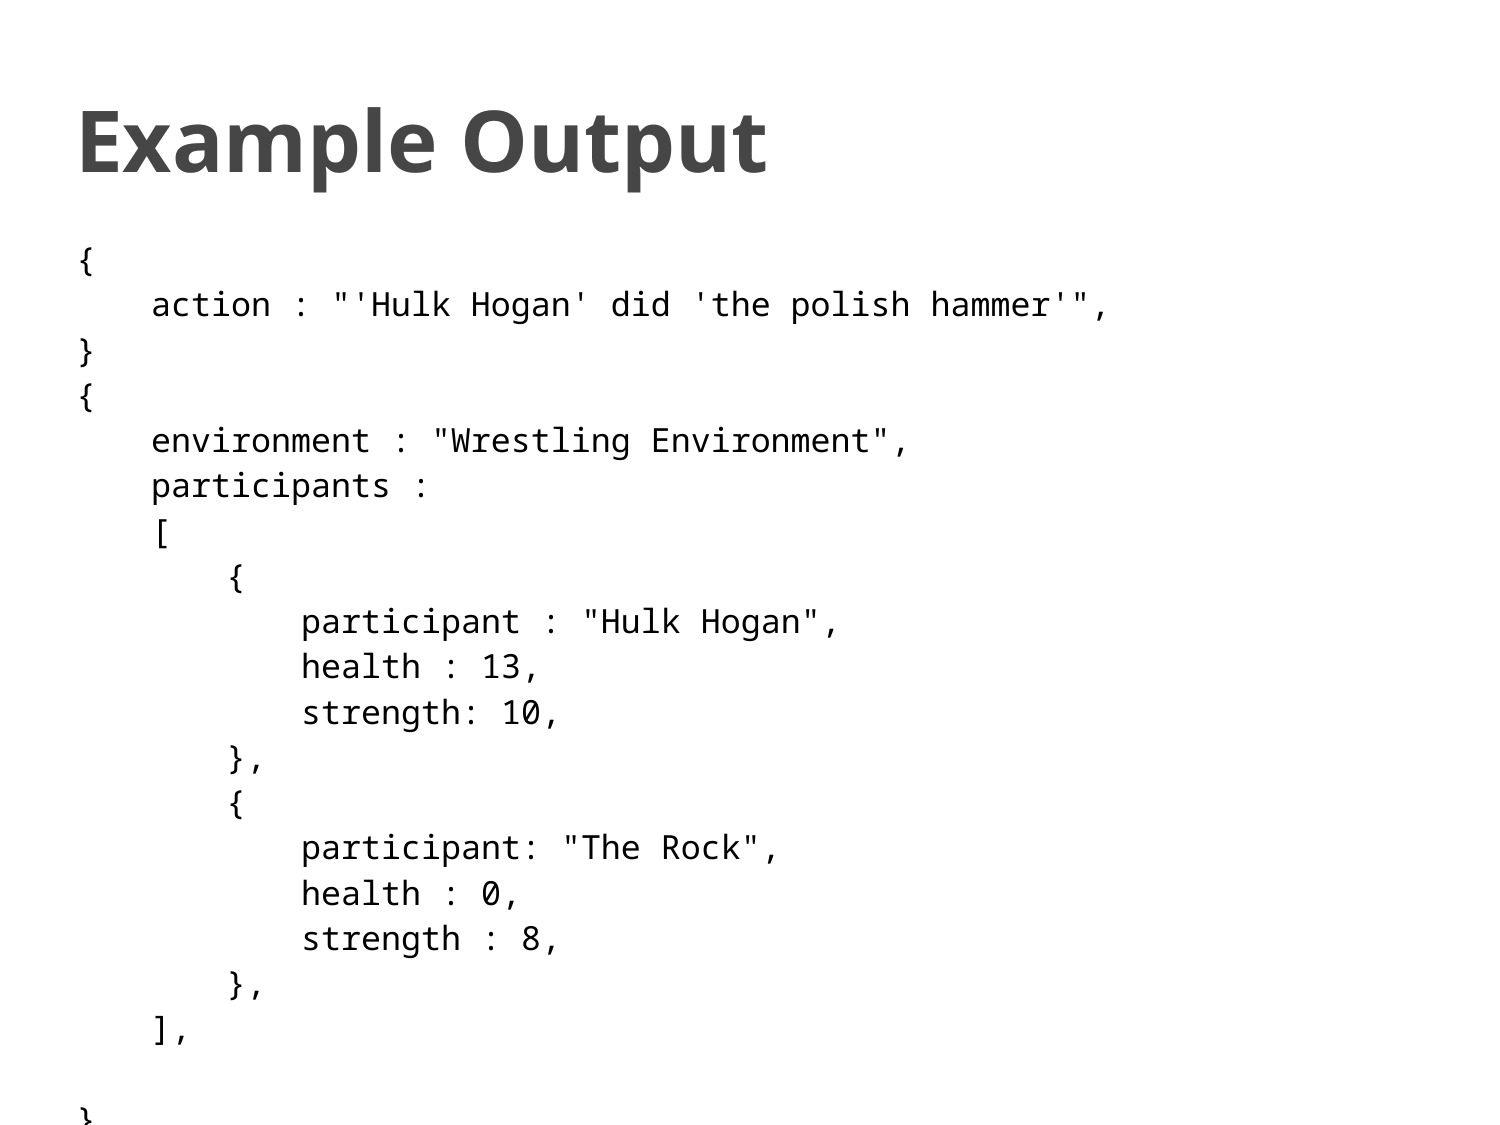

# Example Output
{
	action : "'Hulk Hogan' did 'the polish hammer'",
}
{
	environment : "Wrestling Environment",
	participants :
	[
		{
			participant : "Hulk Hogan",
			health : 13,
			strength: 10,
		},
		{
			participant: "The Rock",
			health : 0,
			strength : 8,
		},
	],
}